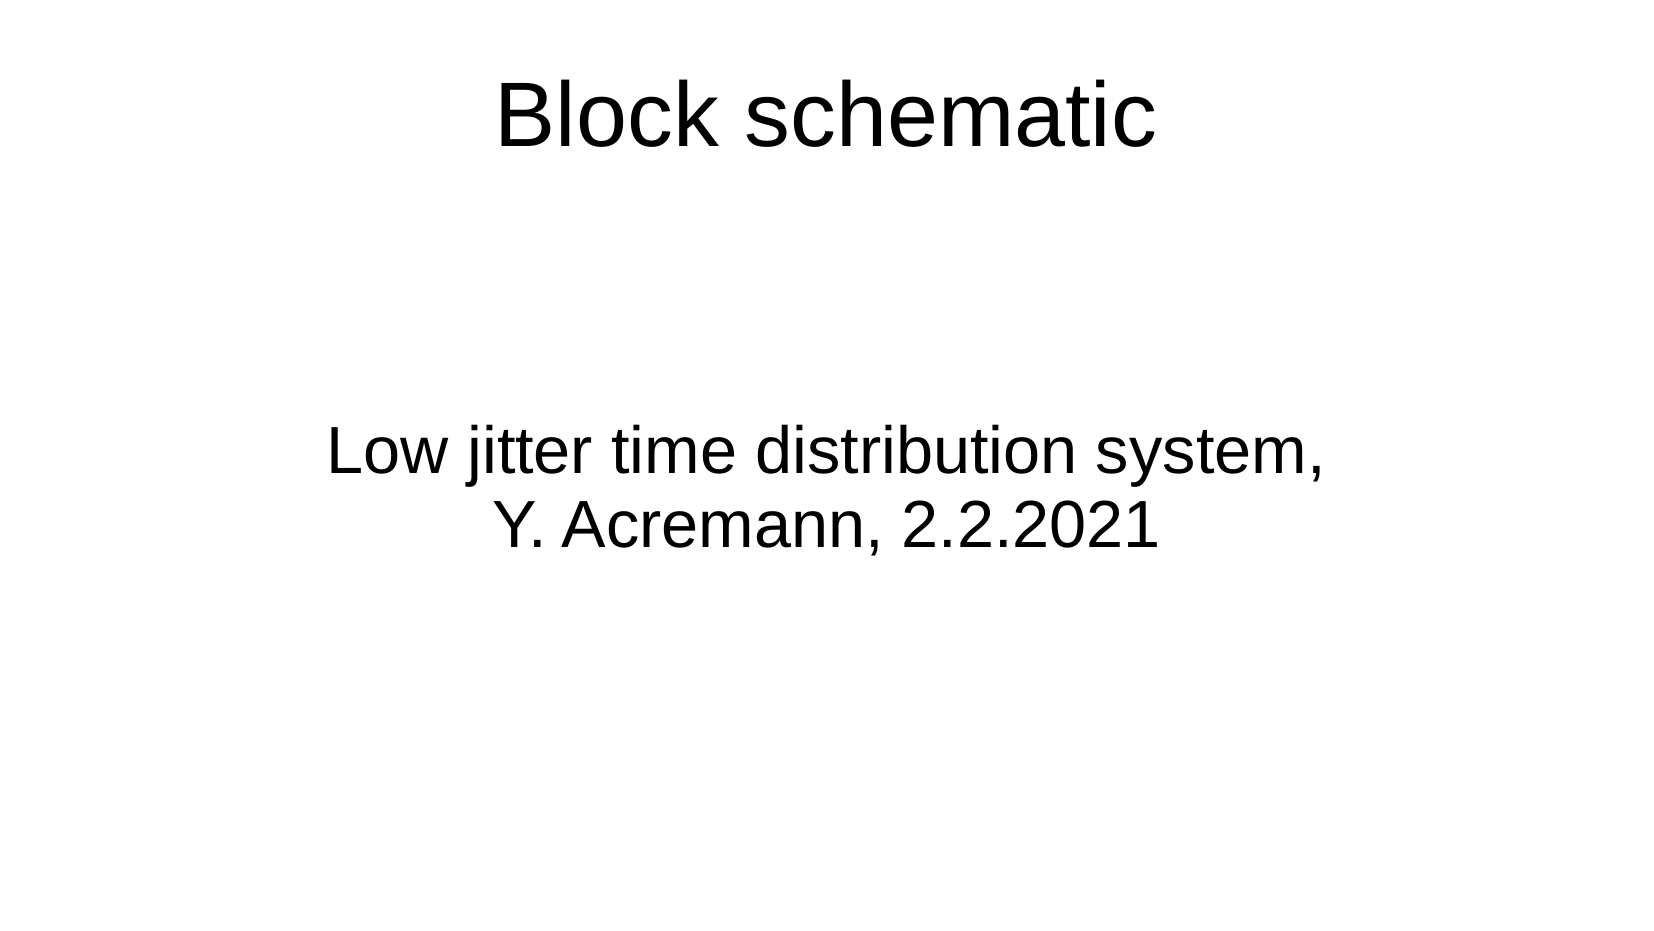

# Block schematic
Low jitter time distribution system,
Y. Acremann, 2.2.2021